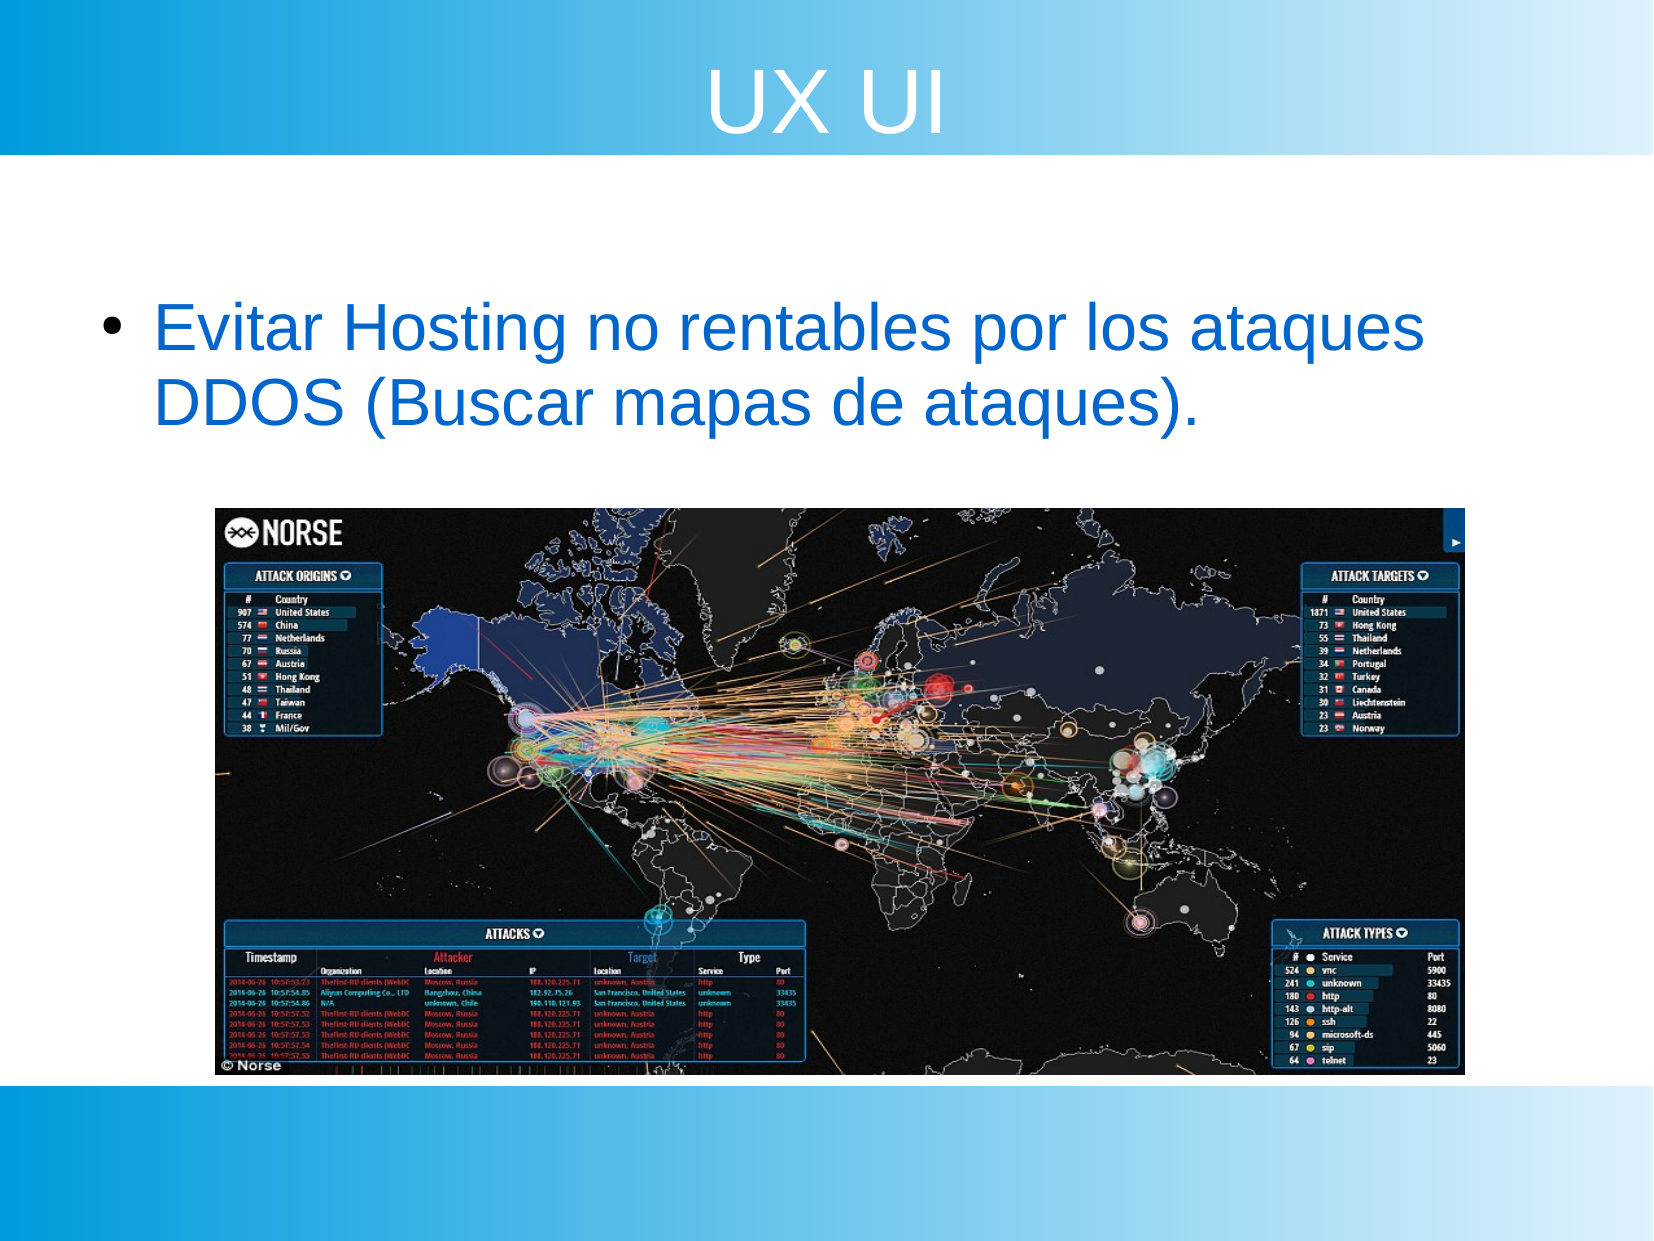

# UX UI
Evitar Hosting no rentables por los ataques DDOS (Buscar mapas de ataques).